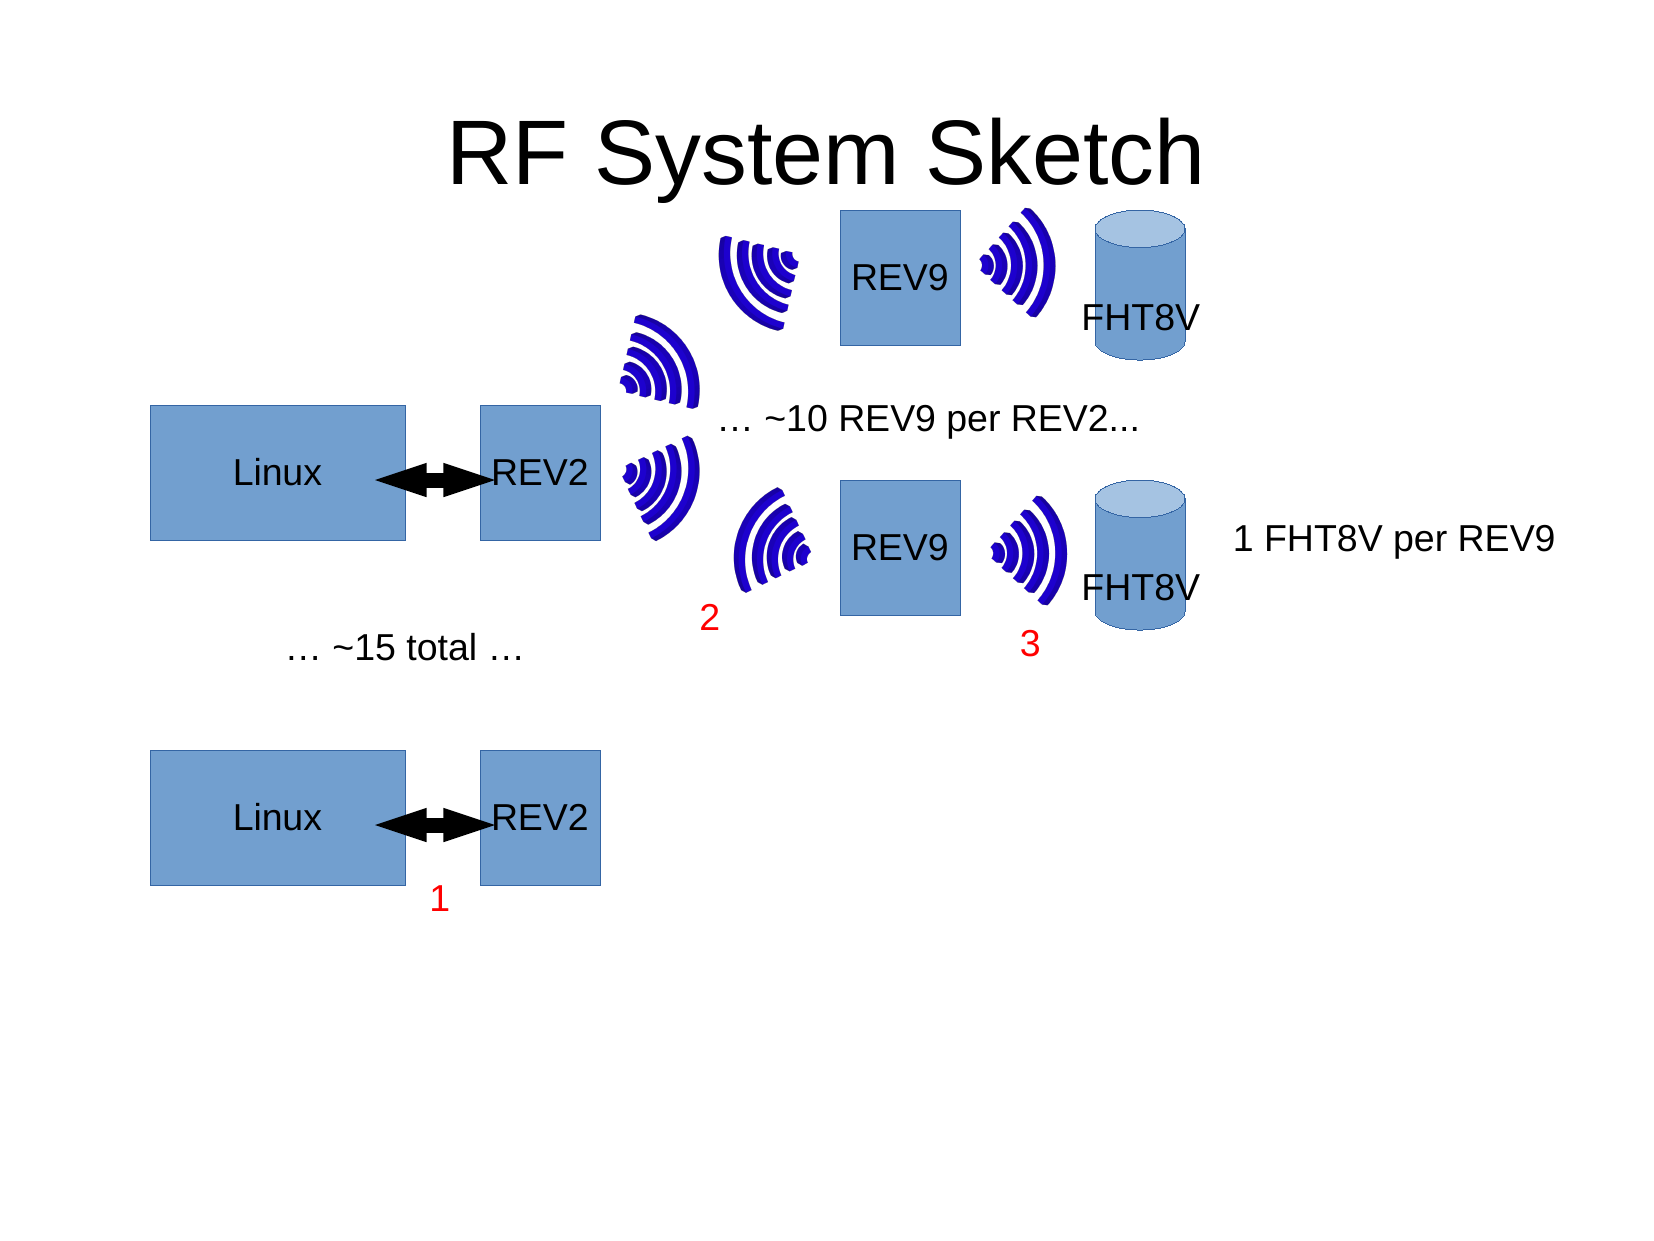

# RF System Sketch
REV9
FHT8V
… ~10 REV9 per REV2...
Linux
REV2
REV9
1 FHT8V per REV9
FHT8V
2
3
… ~15 total …
Linux
REV2
1